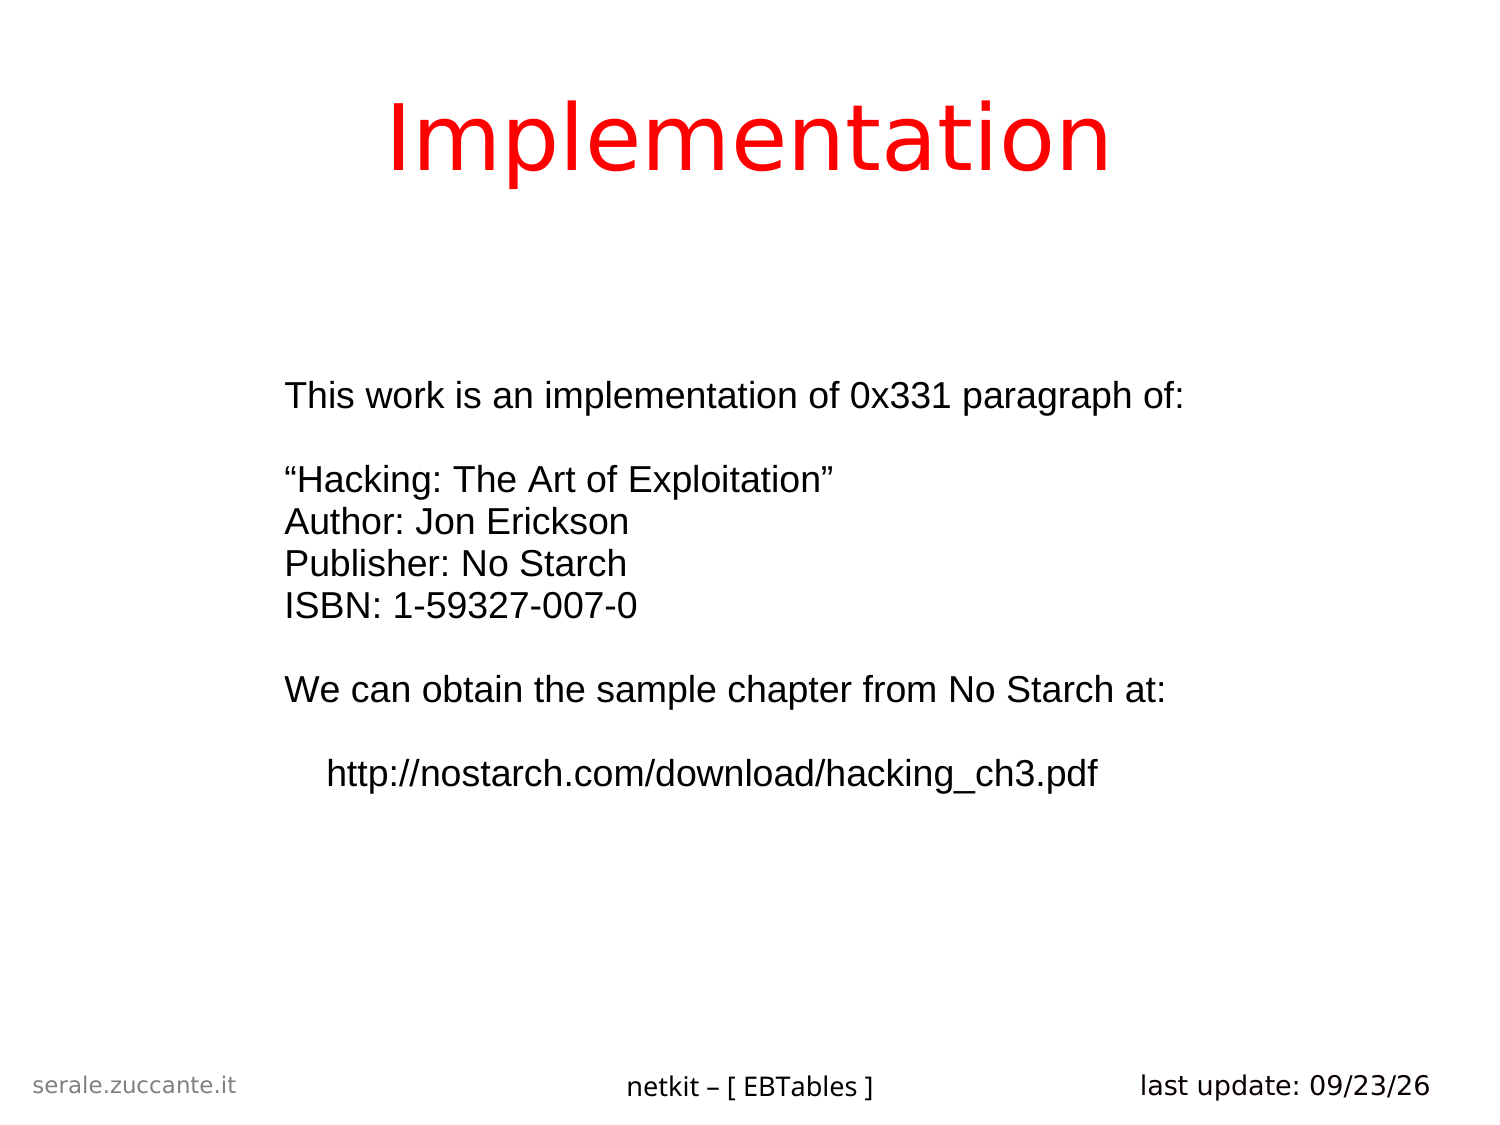

# Implementation
This work is an implementation of 0x331 paragraph of:
“Hacking: The Art of Exploitation”
Author: Jon Erickson
Publisher: No Starch
ISBN: 1-59327-007-0
We can obtain the sample chapter from No Starch at:
 http://nostarch.com/download/hacking_ch3.pdf
EBTables